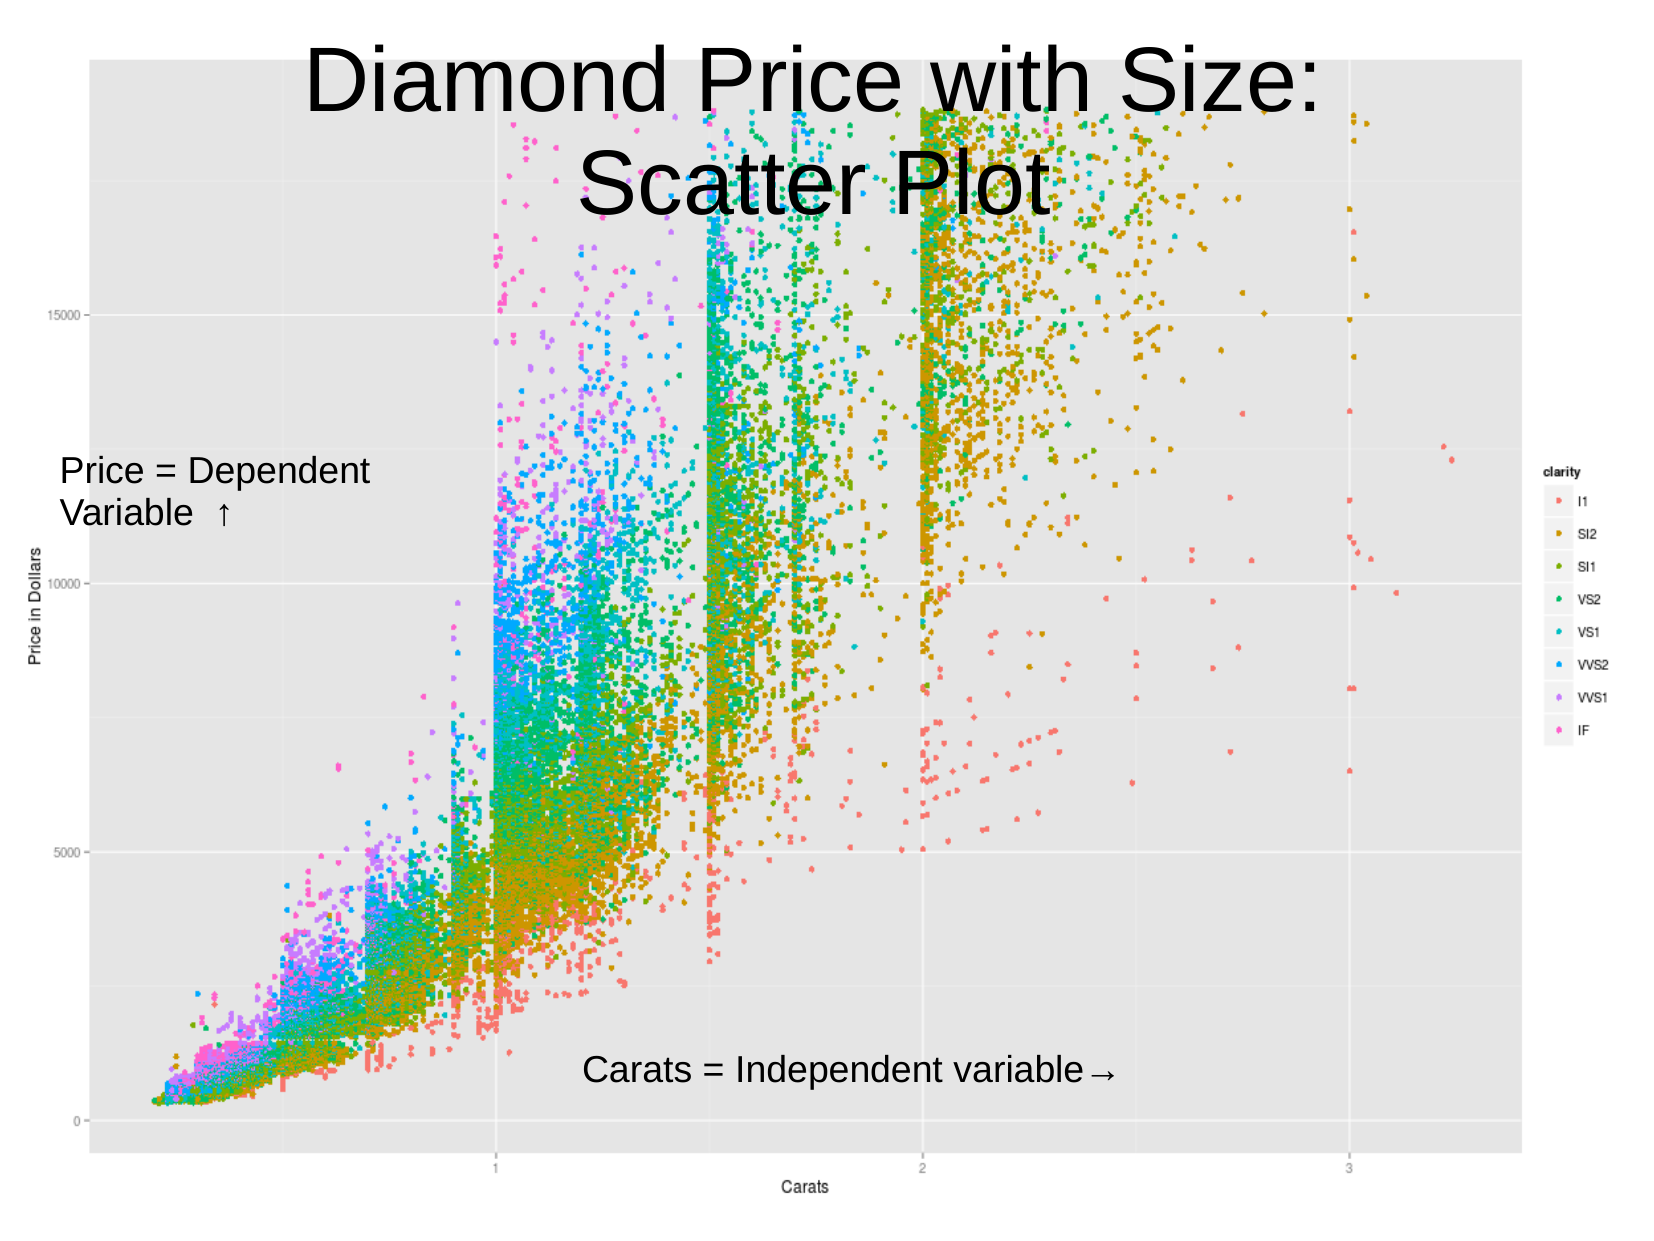

# Diamond Price with Size: Scatter Plot
Price = Dependent
Variable ↑
Carats = Independent variable→